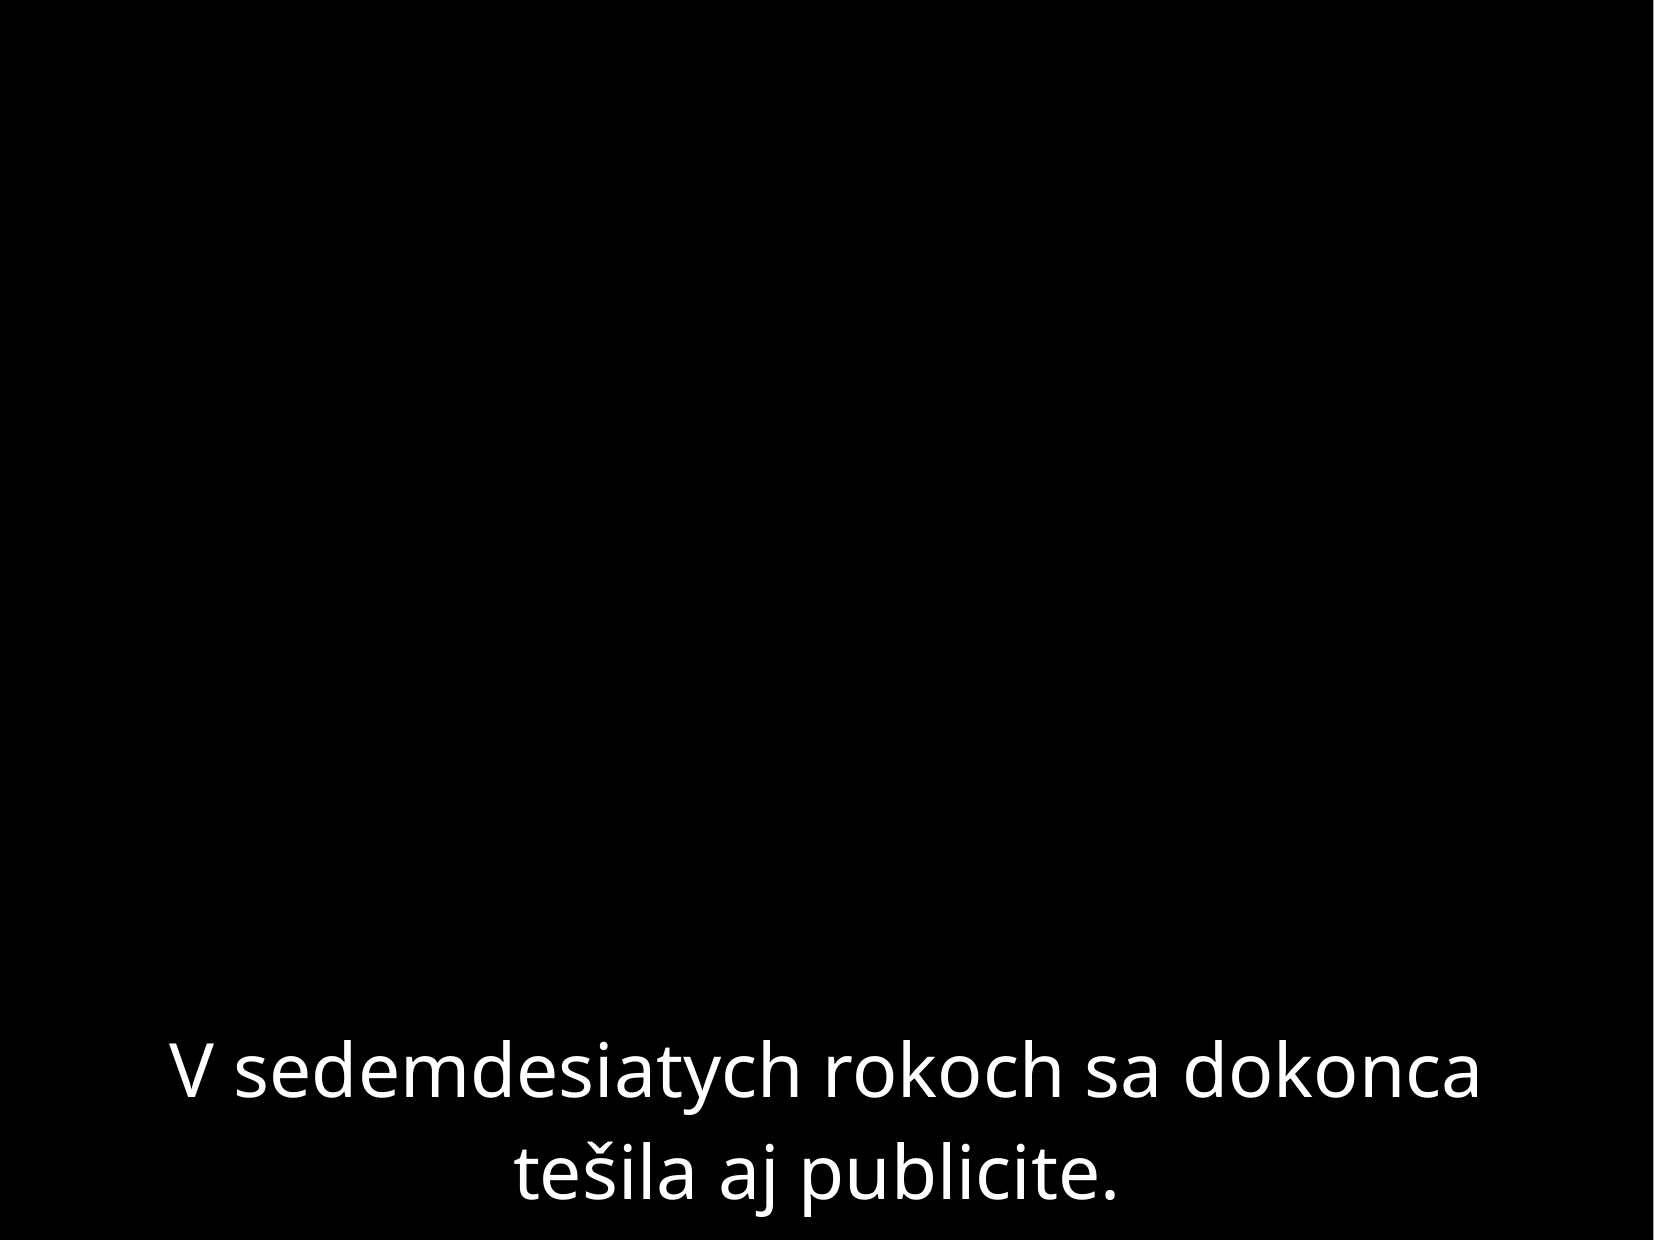

# V sedemdesiatych rokoch sa dokonca tešila aj publicite.